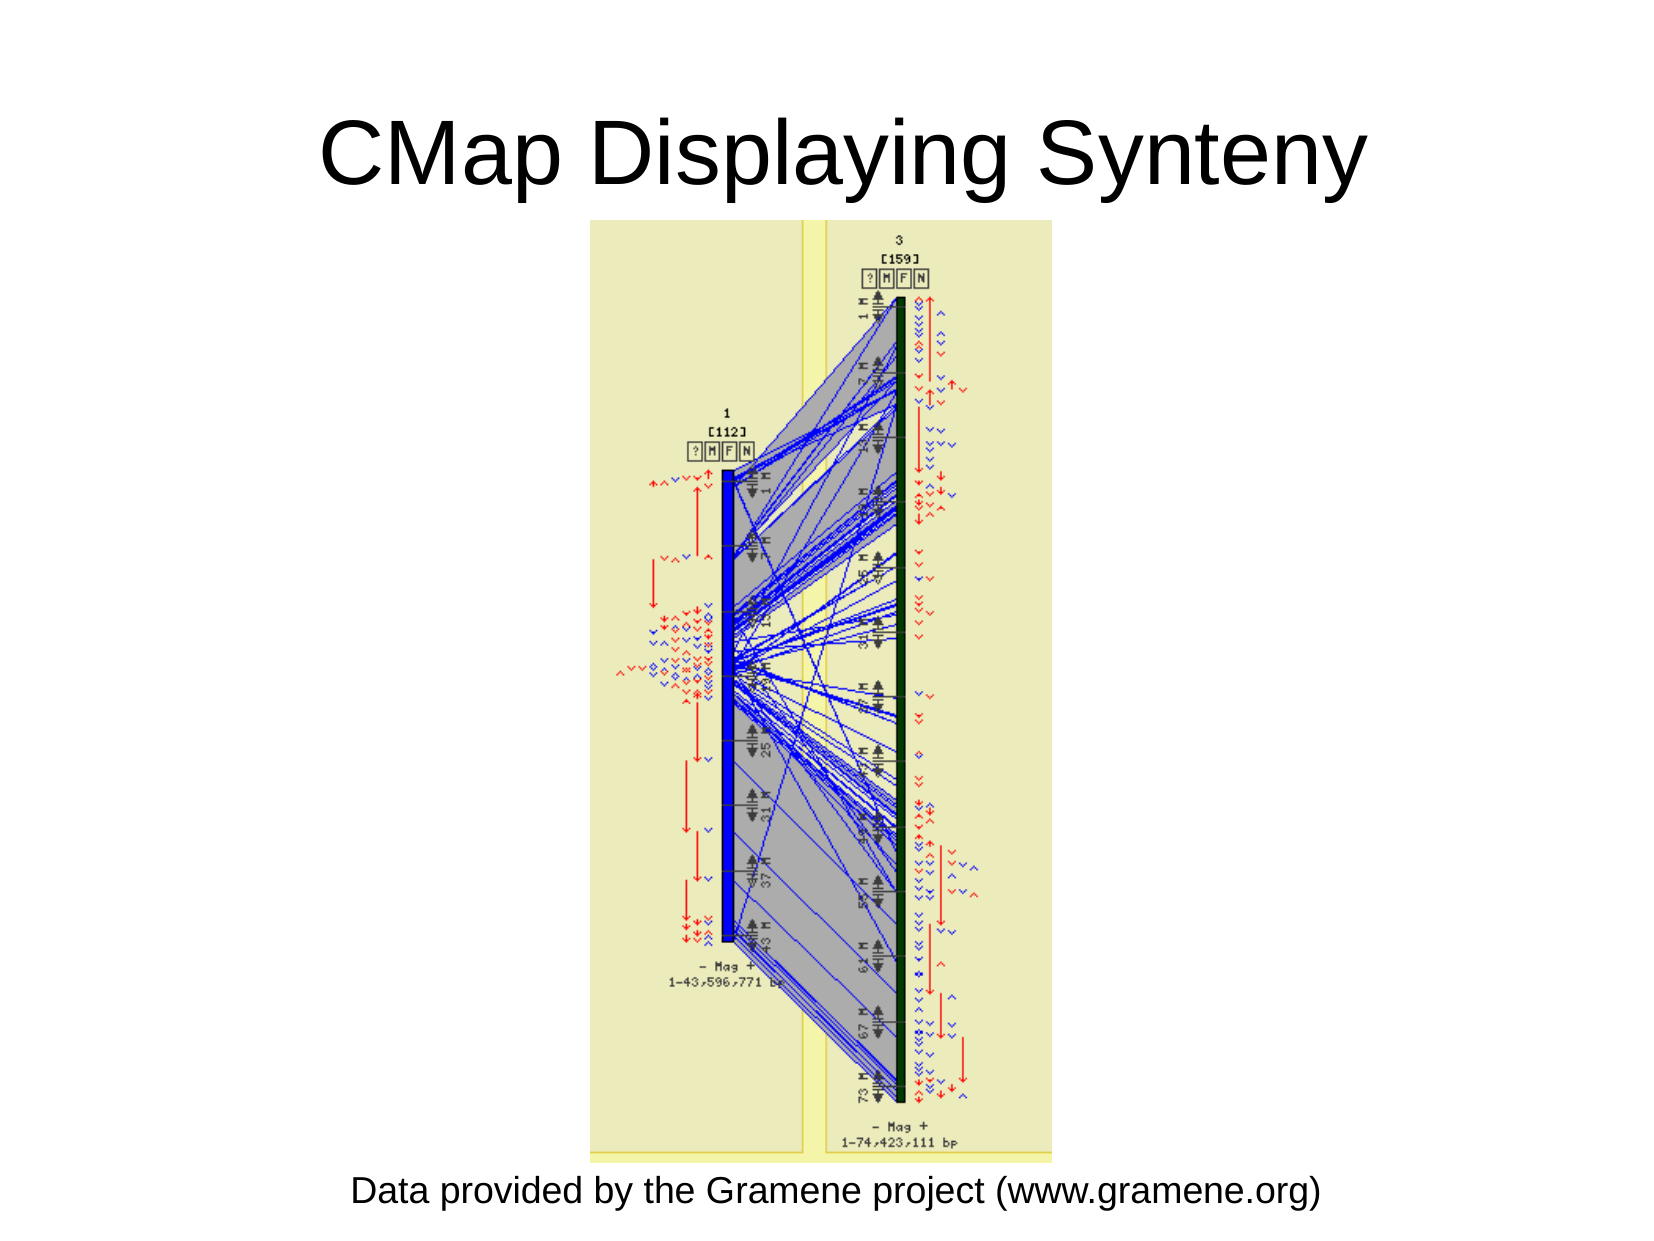

# CMap Displaying Synteny
Data provided by the Gramene project (www.gramene.org)